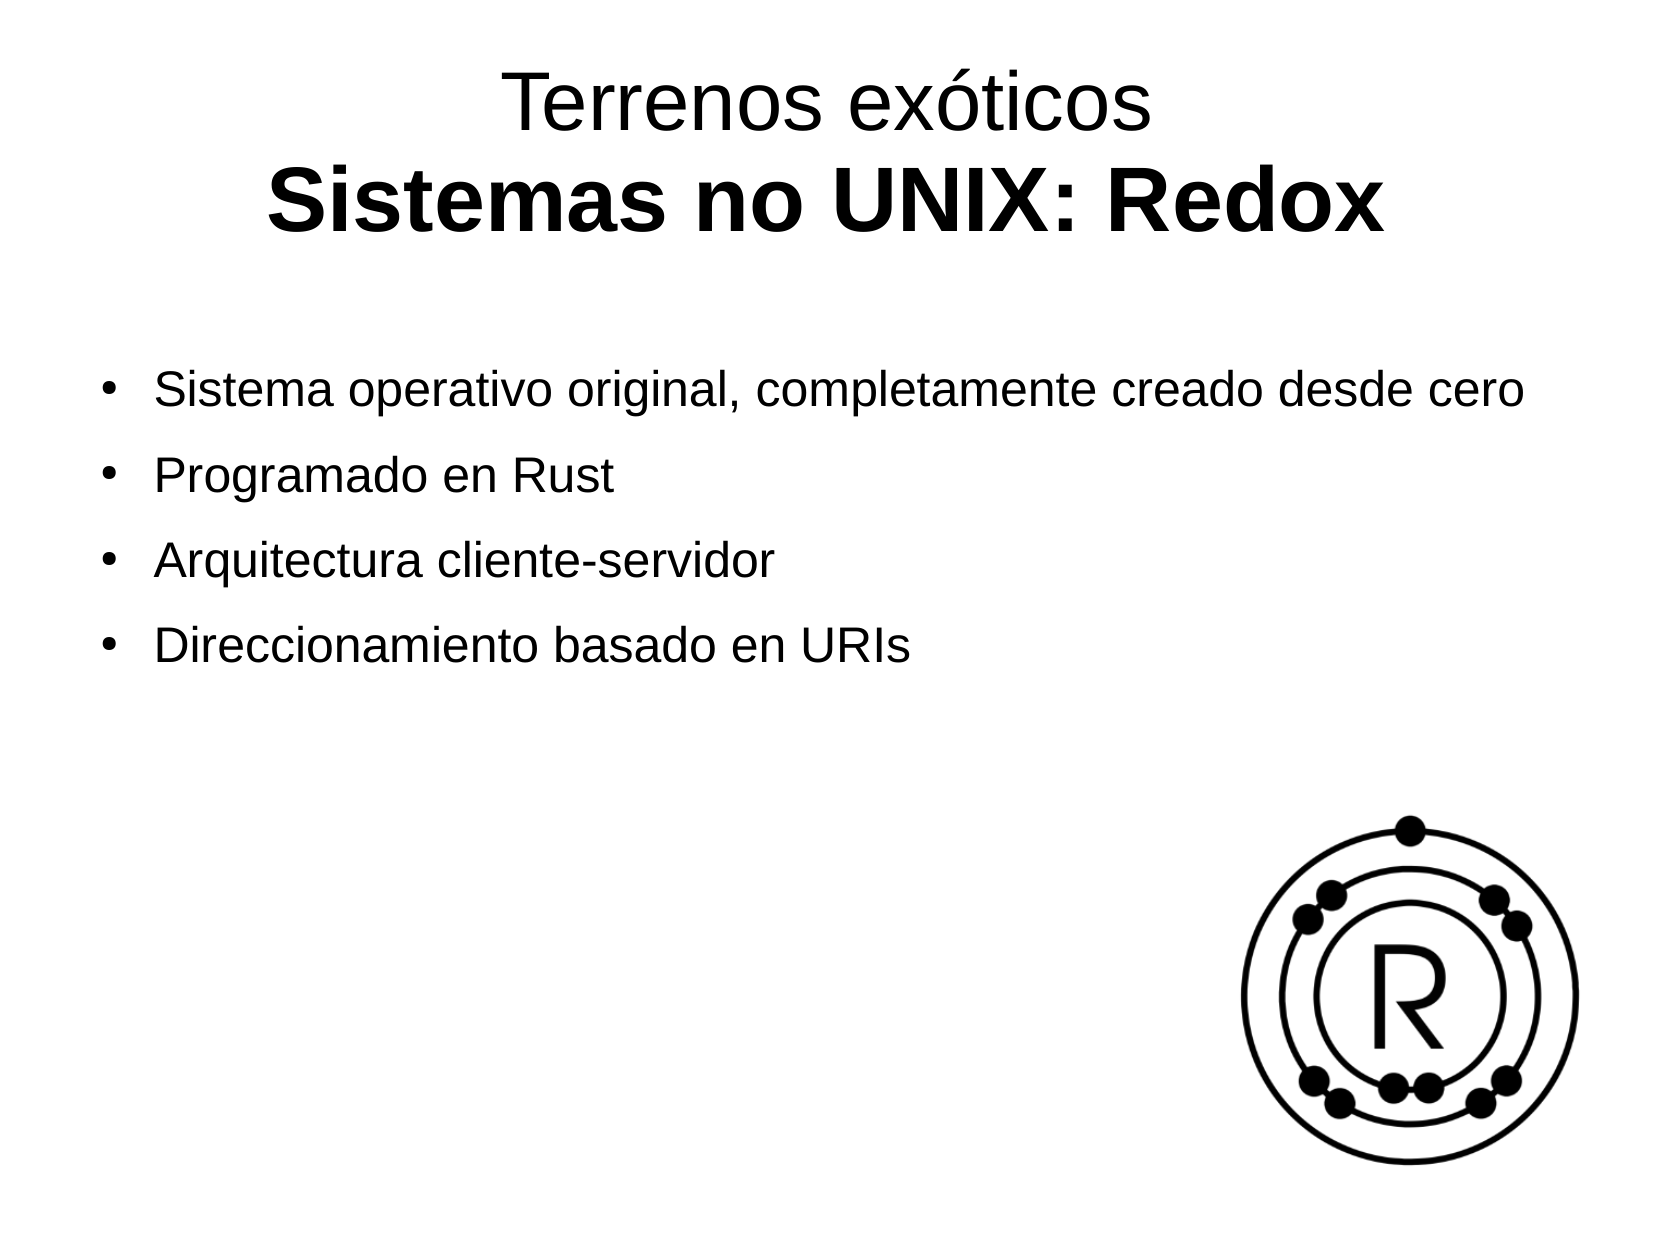

# Terrenos exóticos Sistemas no UNIX: Redox
Sistema operativo original, completamente creado desde cero
Programado en Rust
Arquitectura cliente-servidor
Direccionamiento basado en URIs